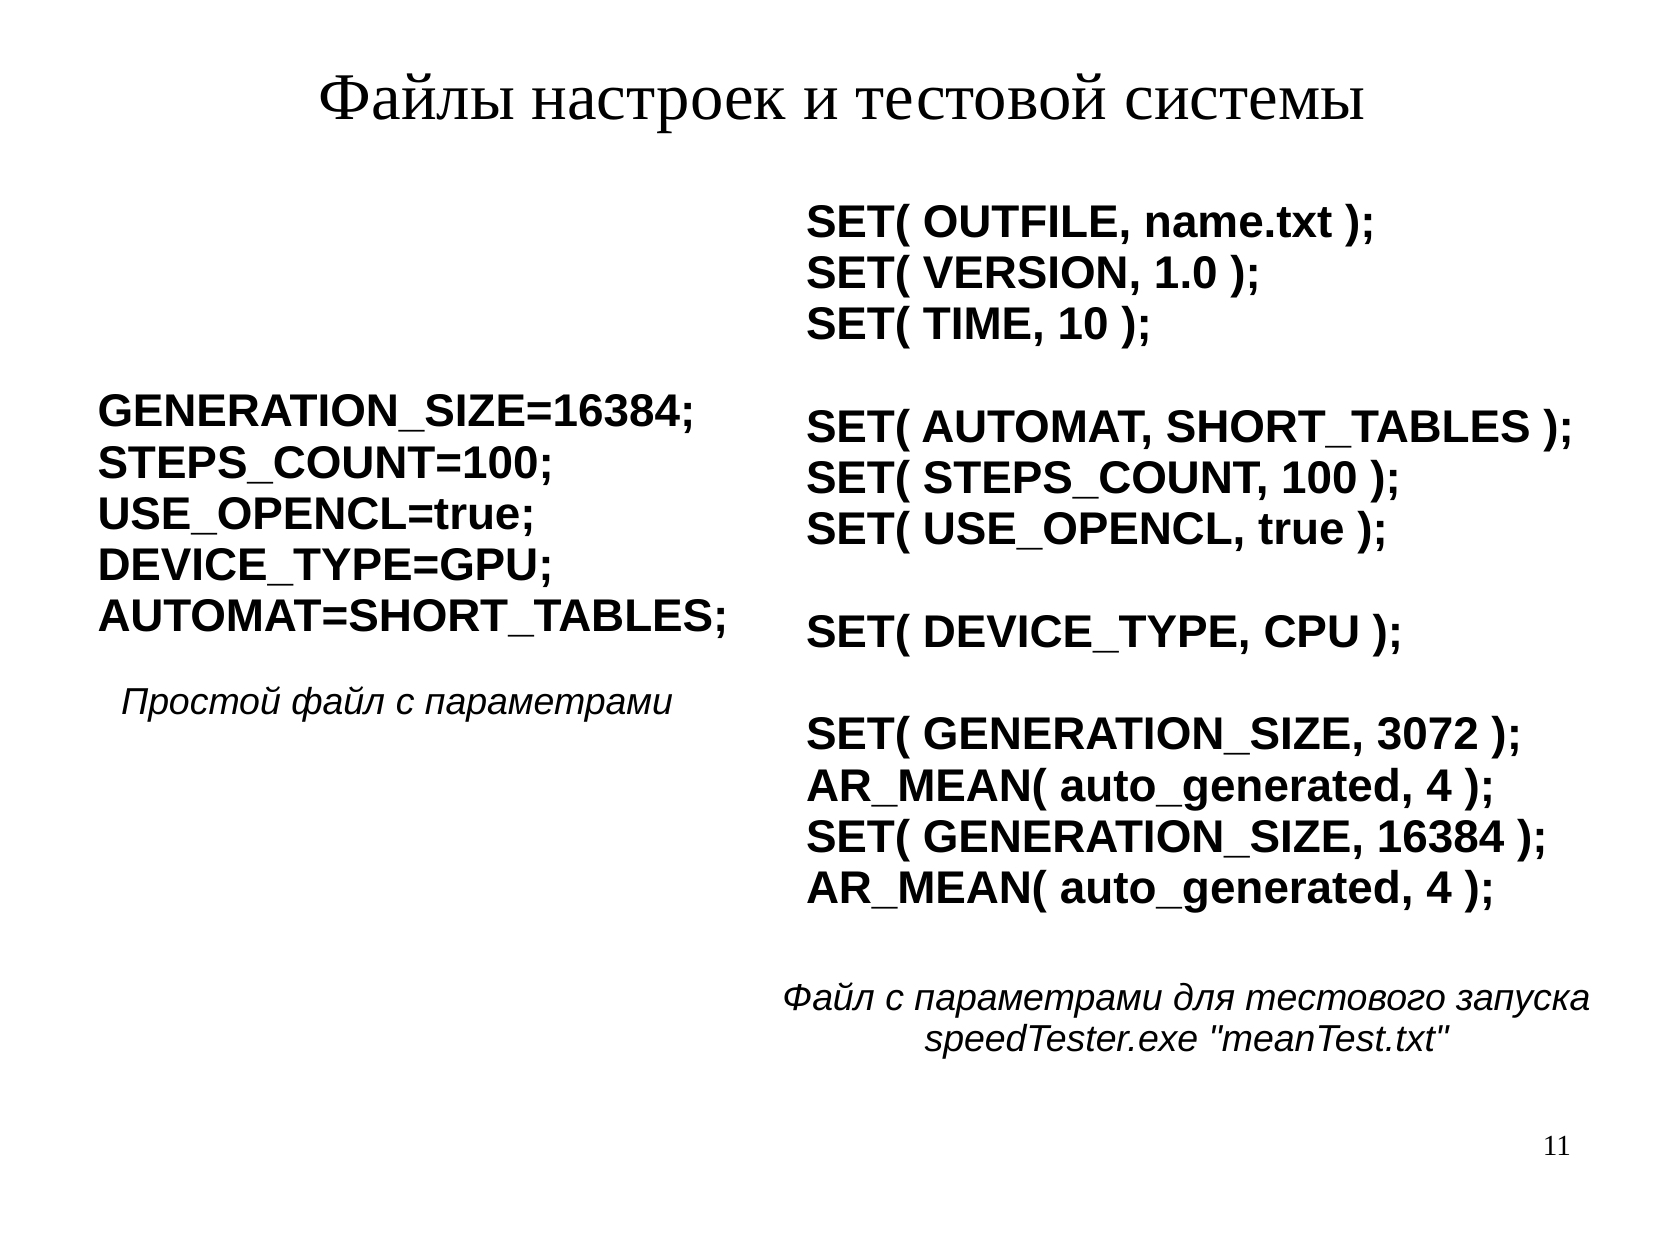

Файлы настроек и тестовой системы
SET( OUTFILE, name.txt );
SET( VERSION, 1.0 );
SET( TIME, 10 );
SET( AUTOMAT, SHORT_TABLES );
SET( STEPS_COUNT, 100 );
SET( USE_OPENCL, true );
SET( DEVICE_TYPE, CPU );
SET( GENERATION_SIZE, 3072 );
AR_MEAN( auto_generated, 4 );
SET( GENERATION_SIZE, 16384 );
AR_MEAN( auto_generated, 4 );
GENERATION_SIZE=16384;
STEPS_COUNT=100;
USE_OPENCL=true;
DEVICE_TYPE=GPU;
AUTOMAT=SHORT_TABLES;
Простой файл с параметрами
Файл с параметрами для тестового запуска
speedTester.exe "meanTest.txt"
11